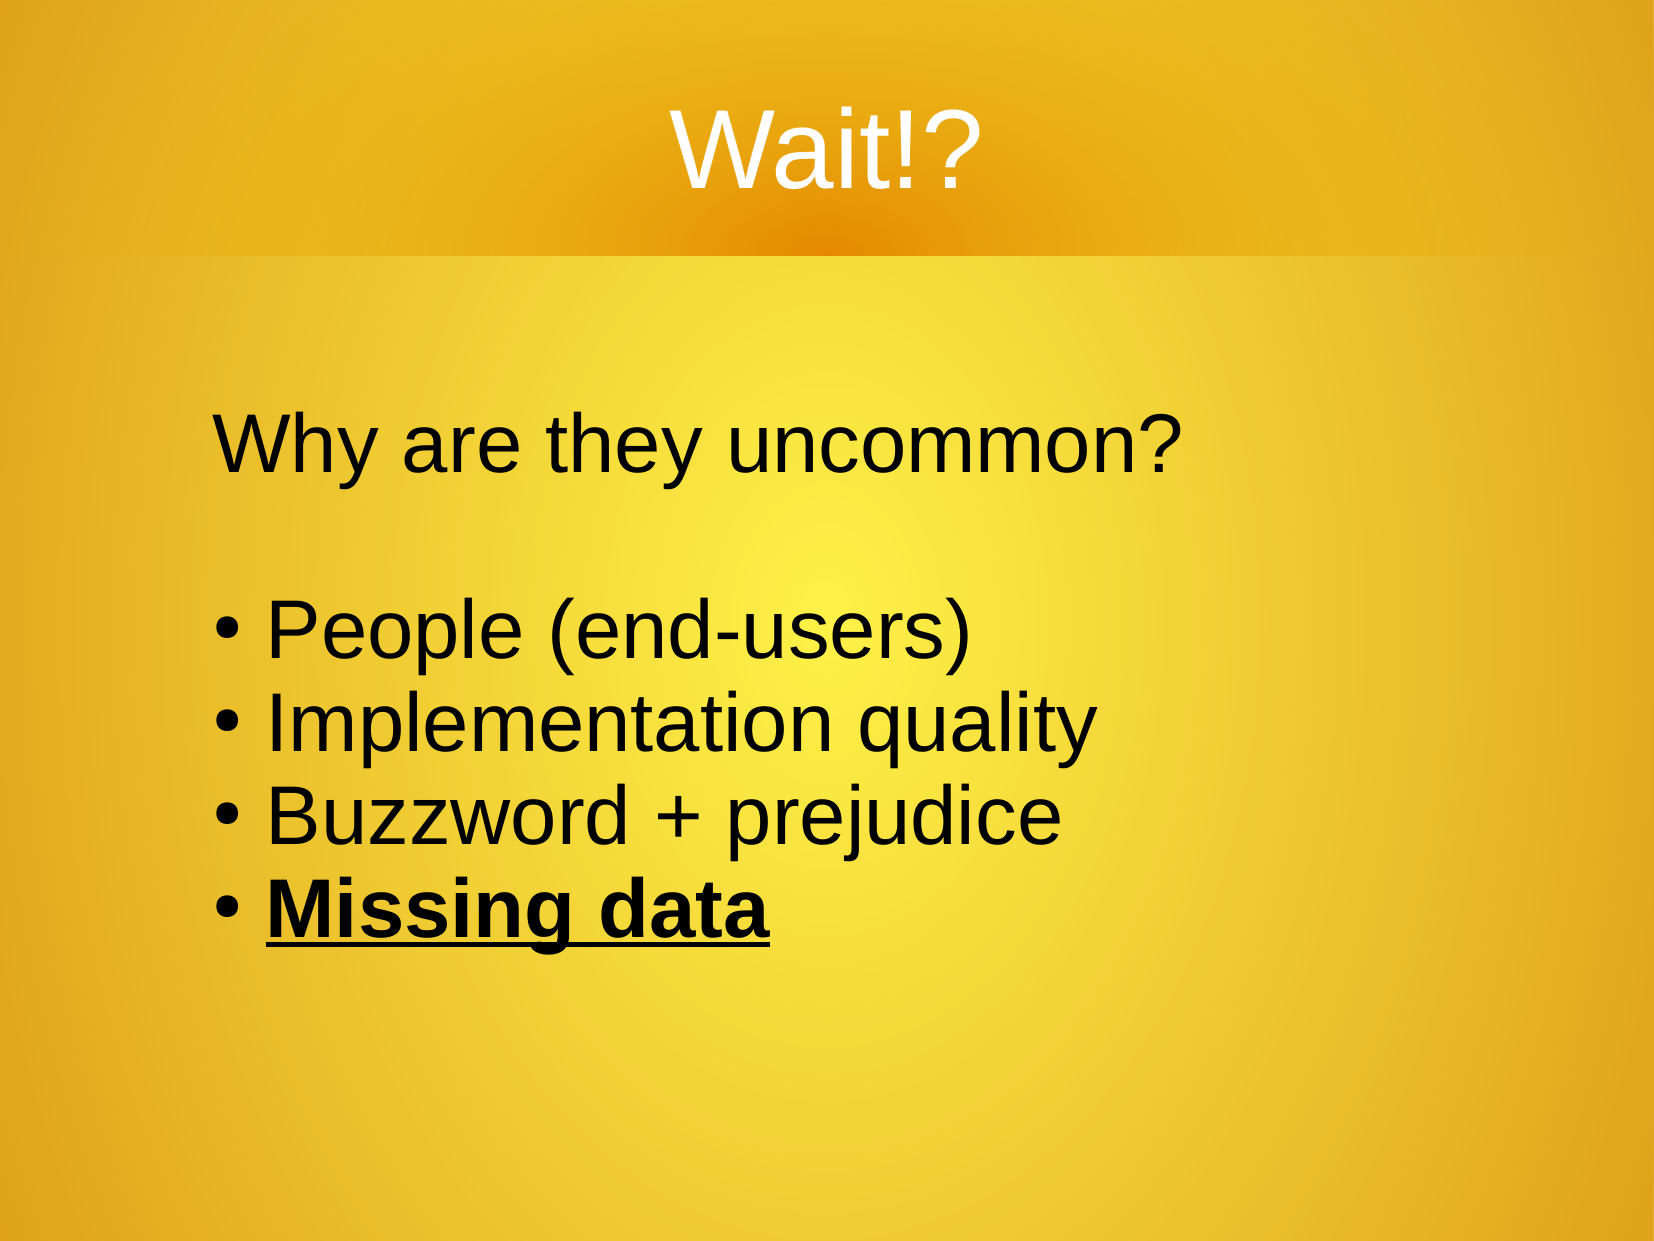

# Wait!?
Why are they uncommon?
 People (end-users)
 Implementation quality
 Buzzword + prejudice
 Missing data